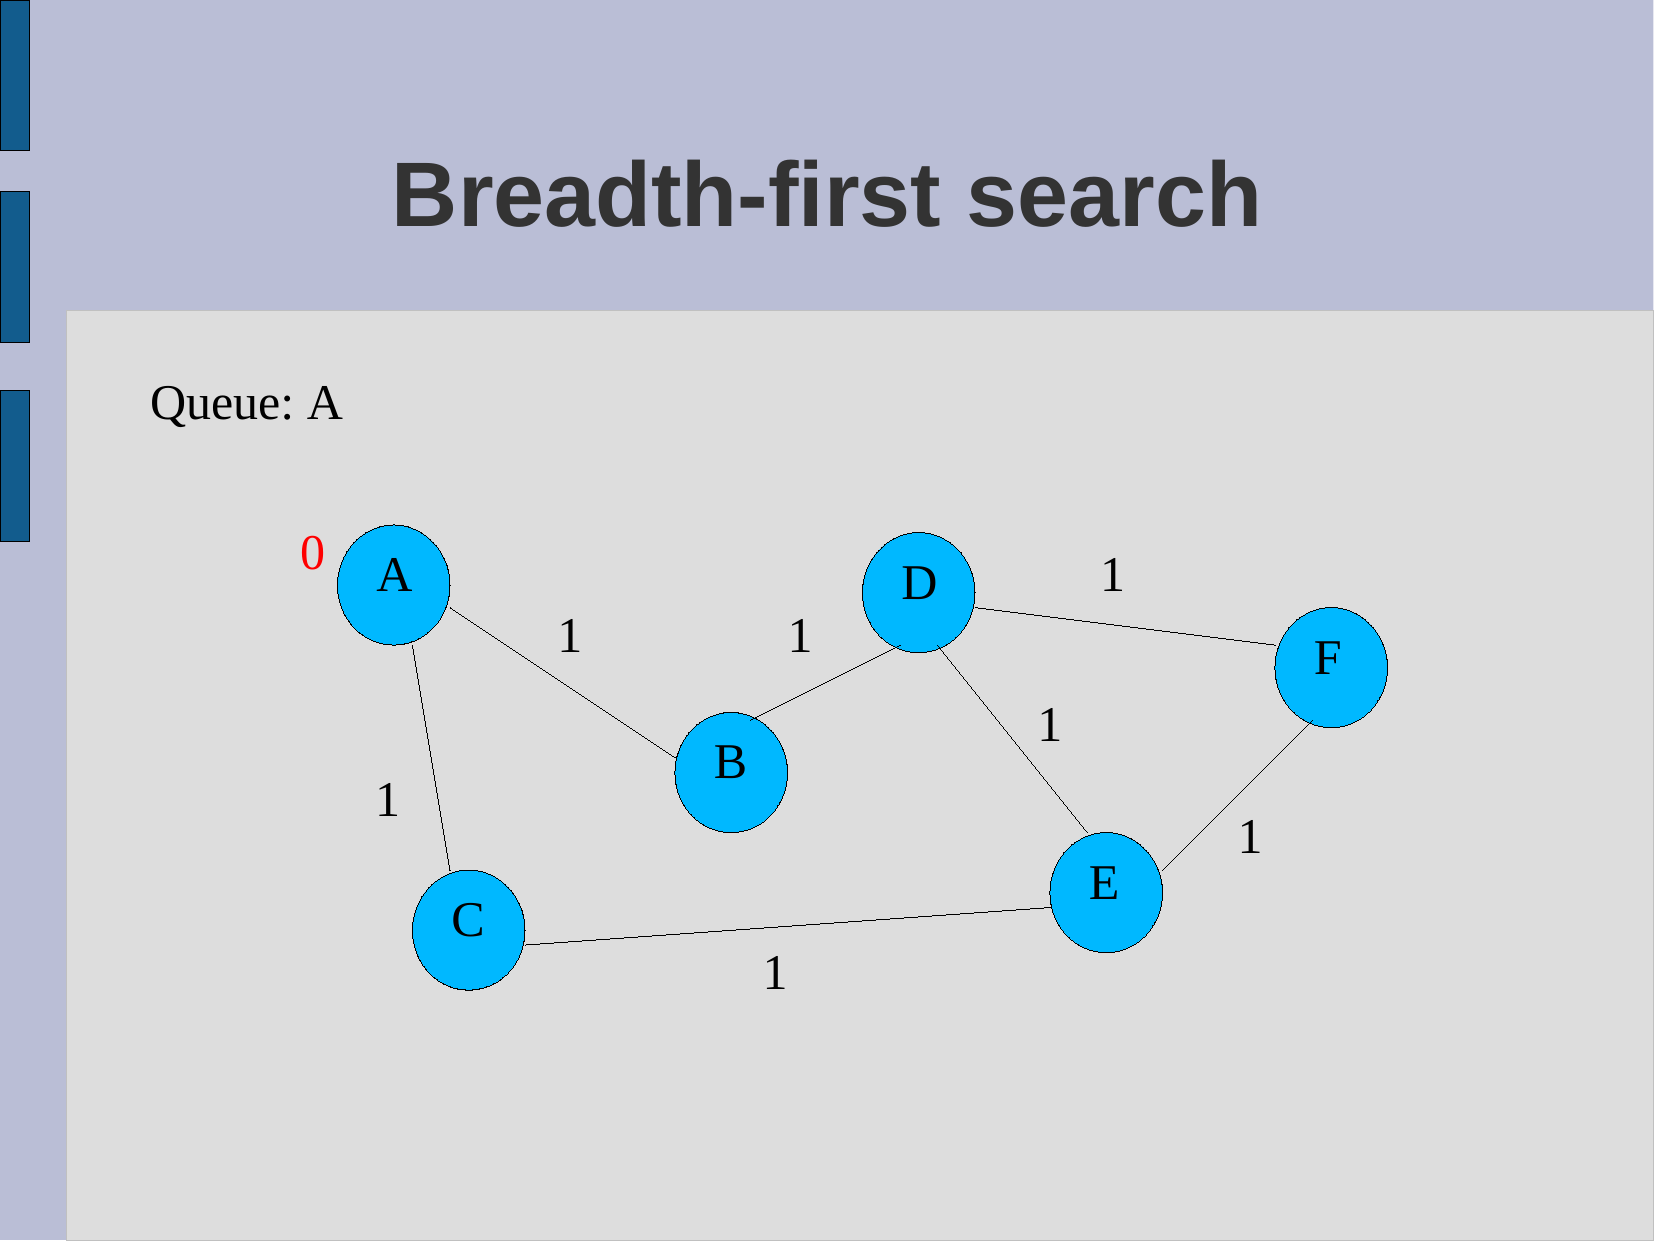

# Breadth-first search
Queue: A
0
A
1
D
1
1
F
1
B
1
1
E
C
1